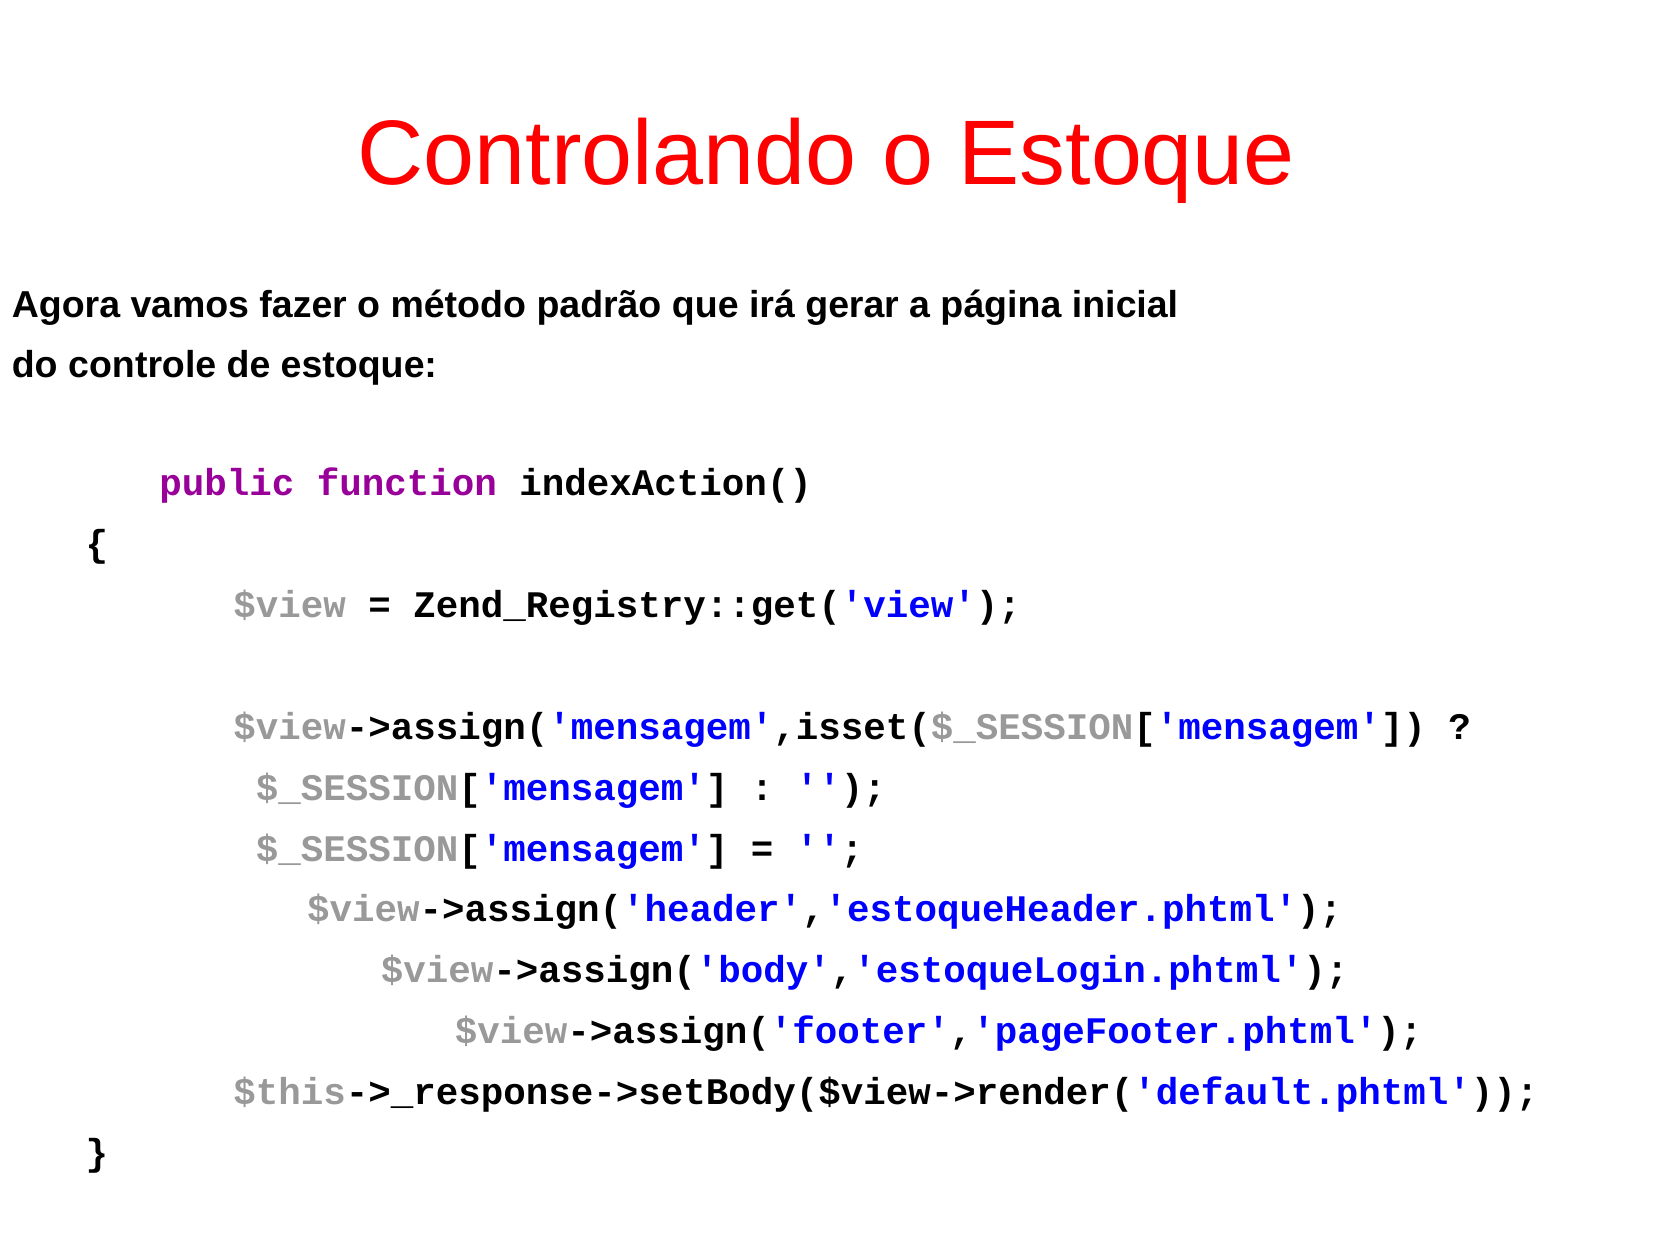

# Controlando o Estoque
Agora vamos fazer o método padrão que irá gerar a página inicial
do controle de estoque:
 		public function indexAction()
 	{
 			$view = Zend_Registry::get('view');
 			$view->assign('mensagem',isset($_SESSION['mensagem']) ?
 			 $_SESSION['mensagem'] : '');
 			 $_SESSION['mensagem'] = '';
 				$view->assign('header','estoqueHeader.phtml');
 					$view->assign('body','estoqueLogin.phtml');
 						$view->assign('footer','pageFooter.phtml');
 			$this->_response->setBody($view->render('default.phtml'));
 	}